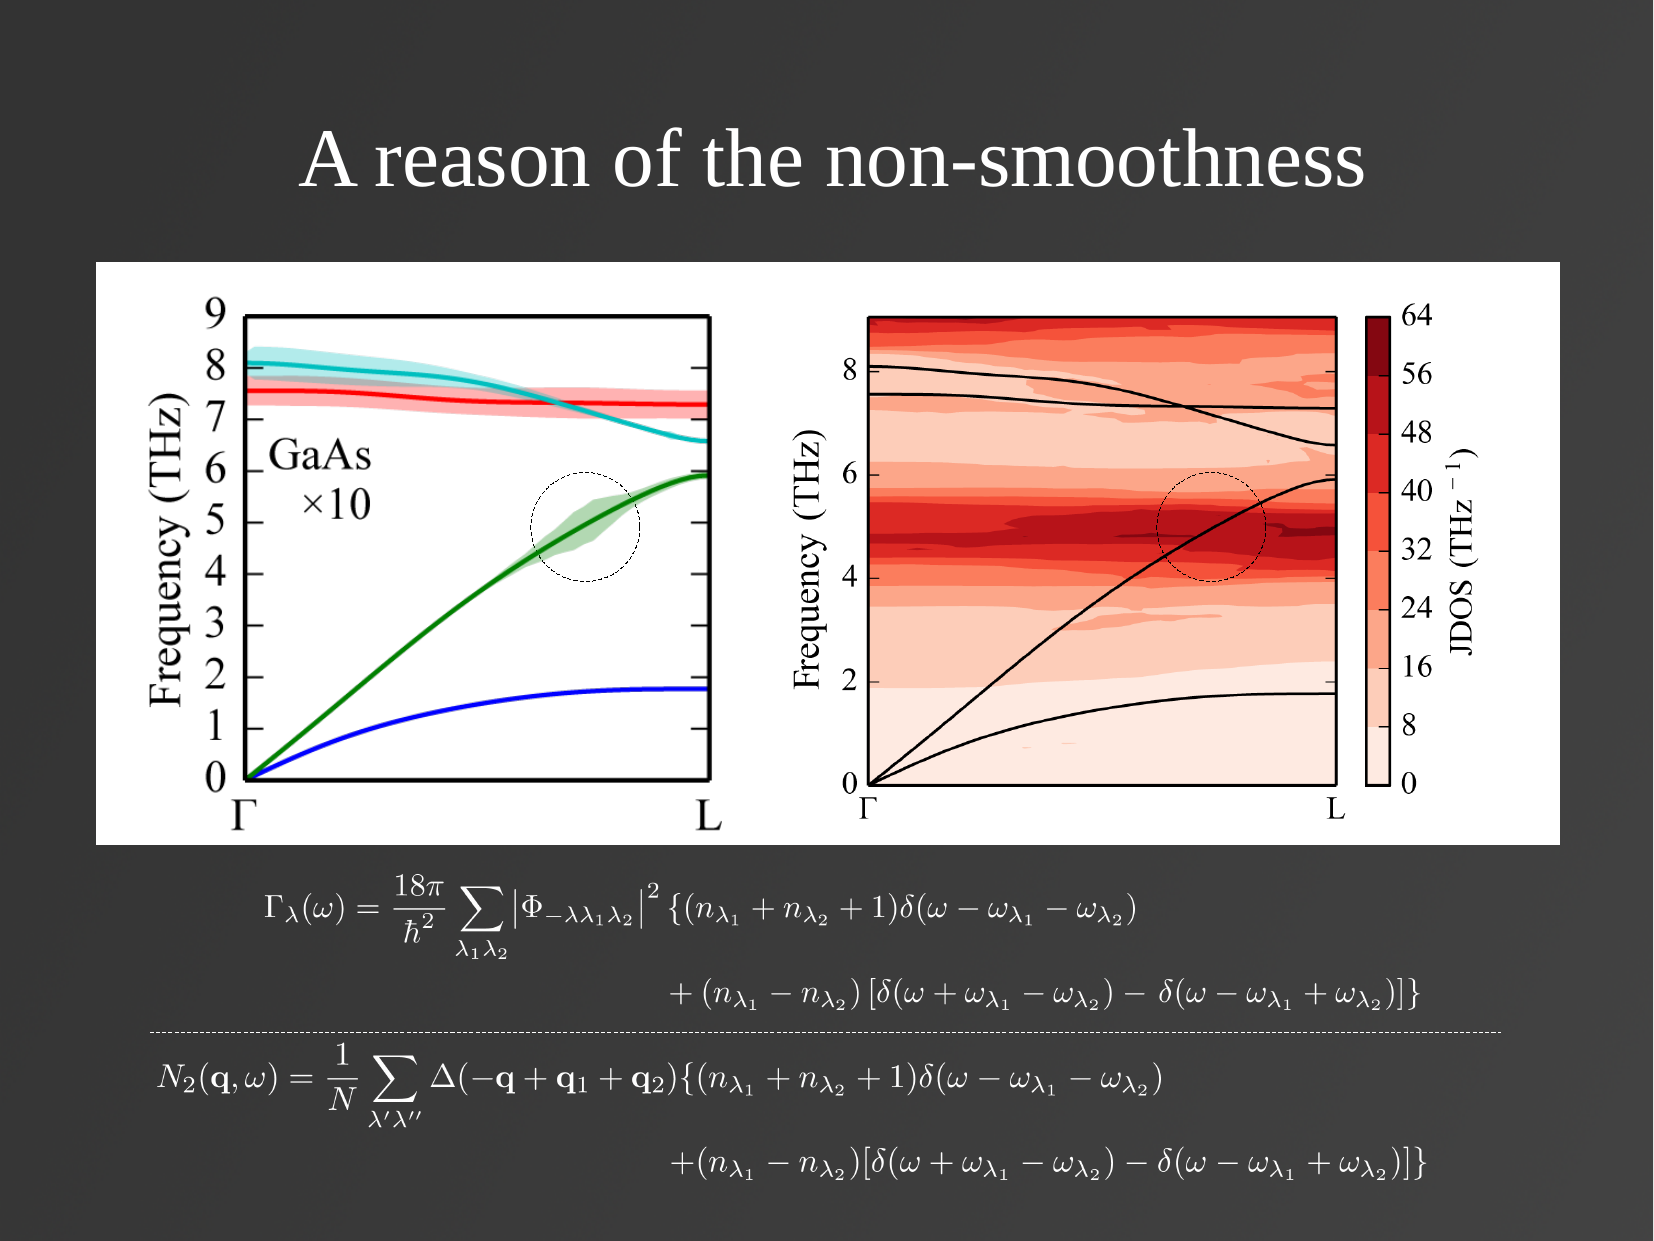

# A reason of the non-smoothness
c